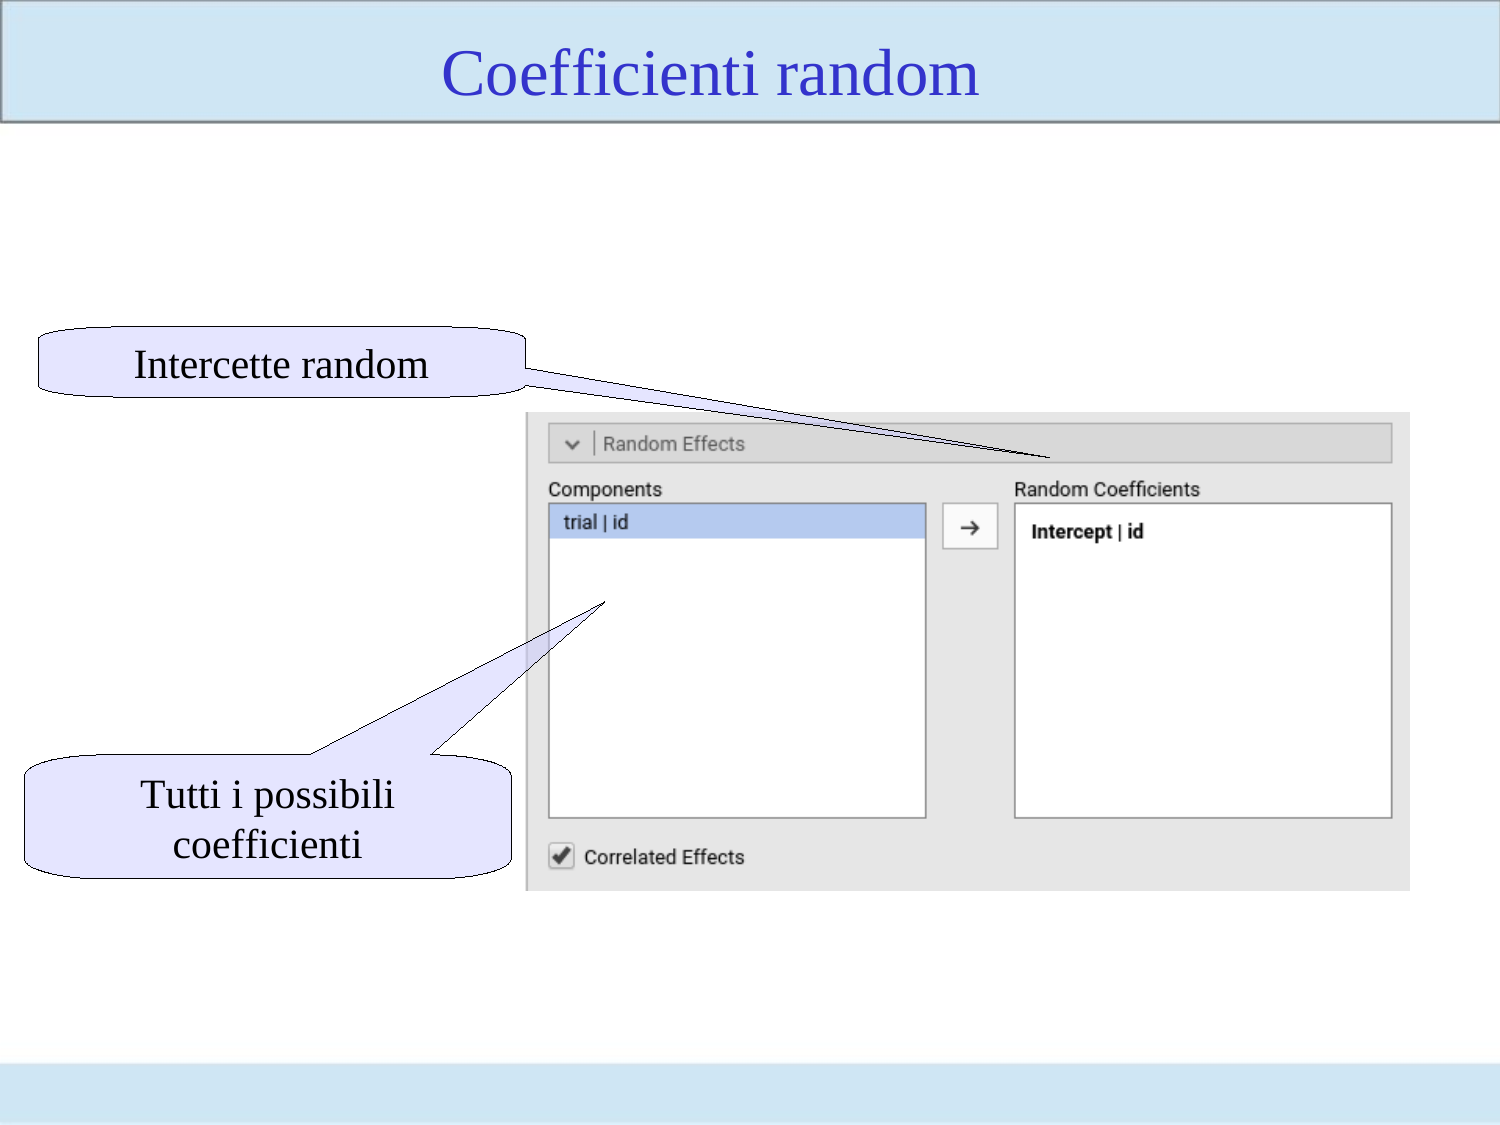

# Coefficienti random
Intercette random
Tutti i possibili coefficienti